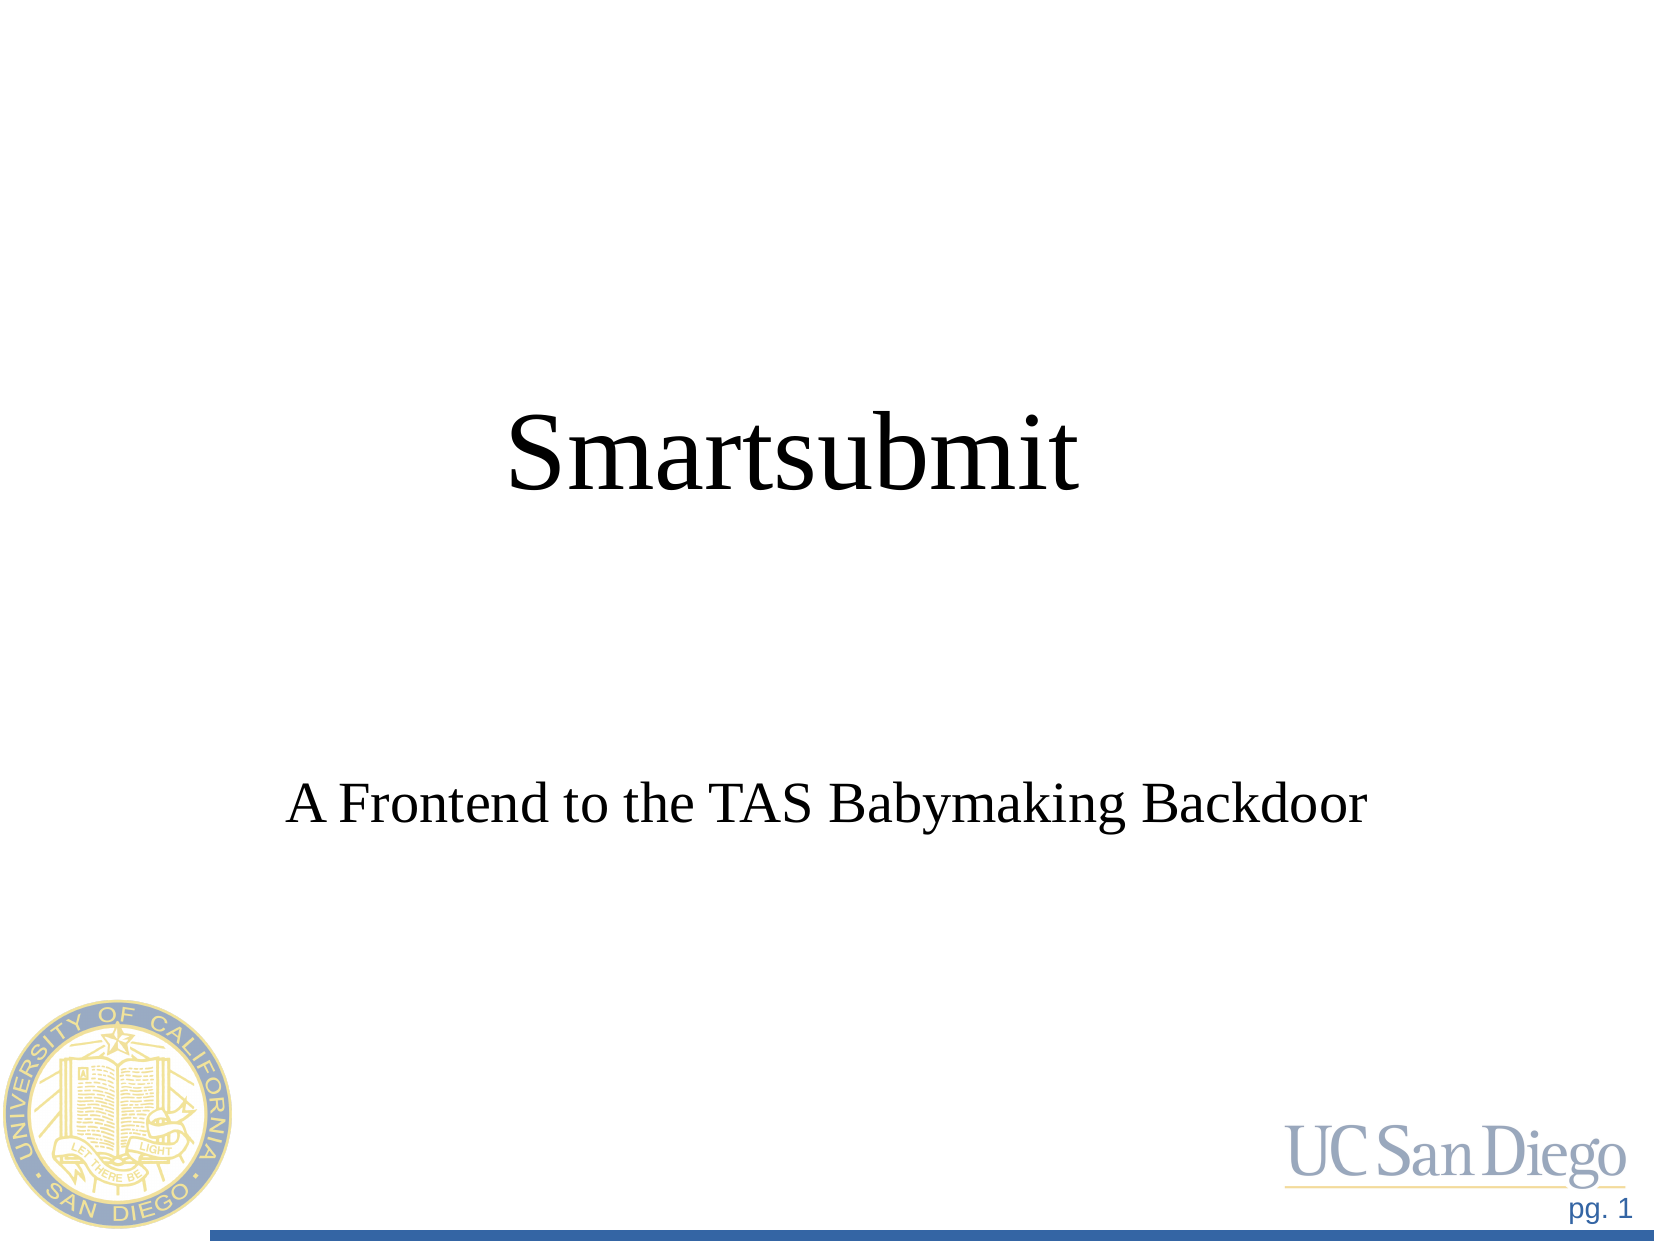

Smartsubmit
# A Frontend to the TAS Babymaking Backdoor